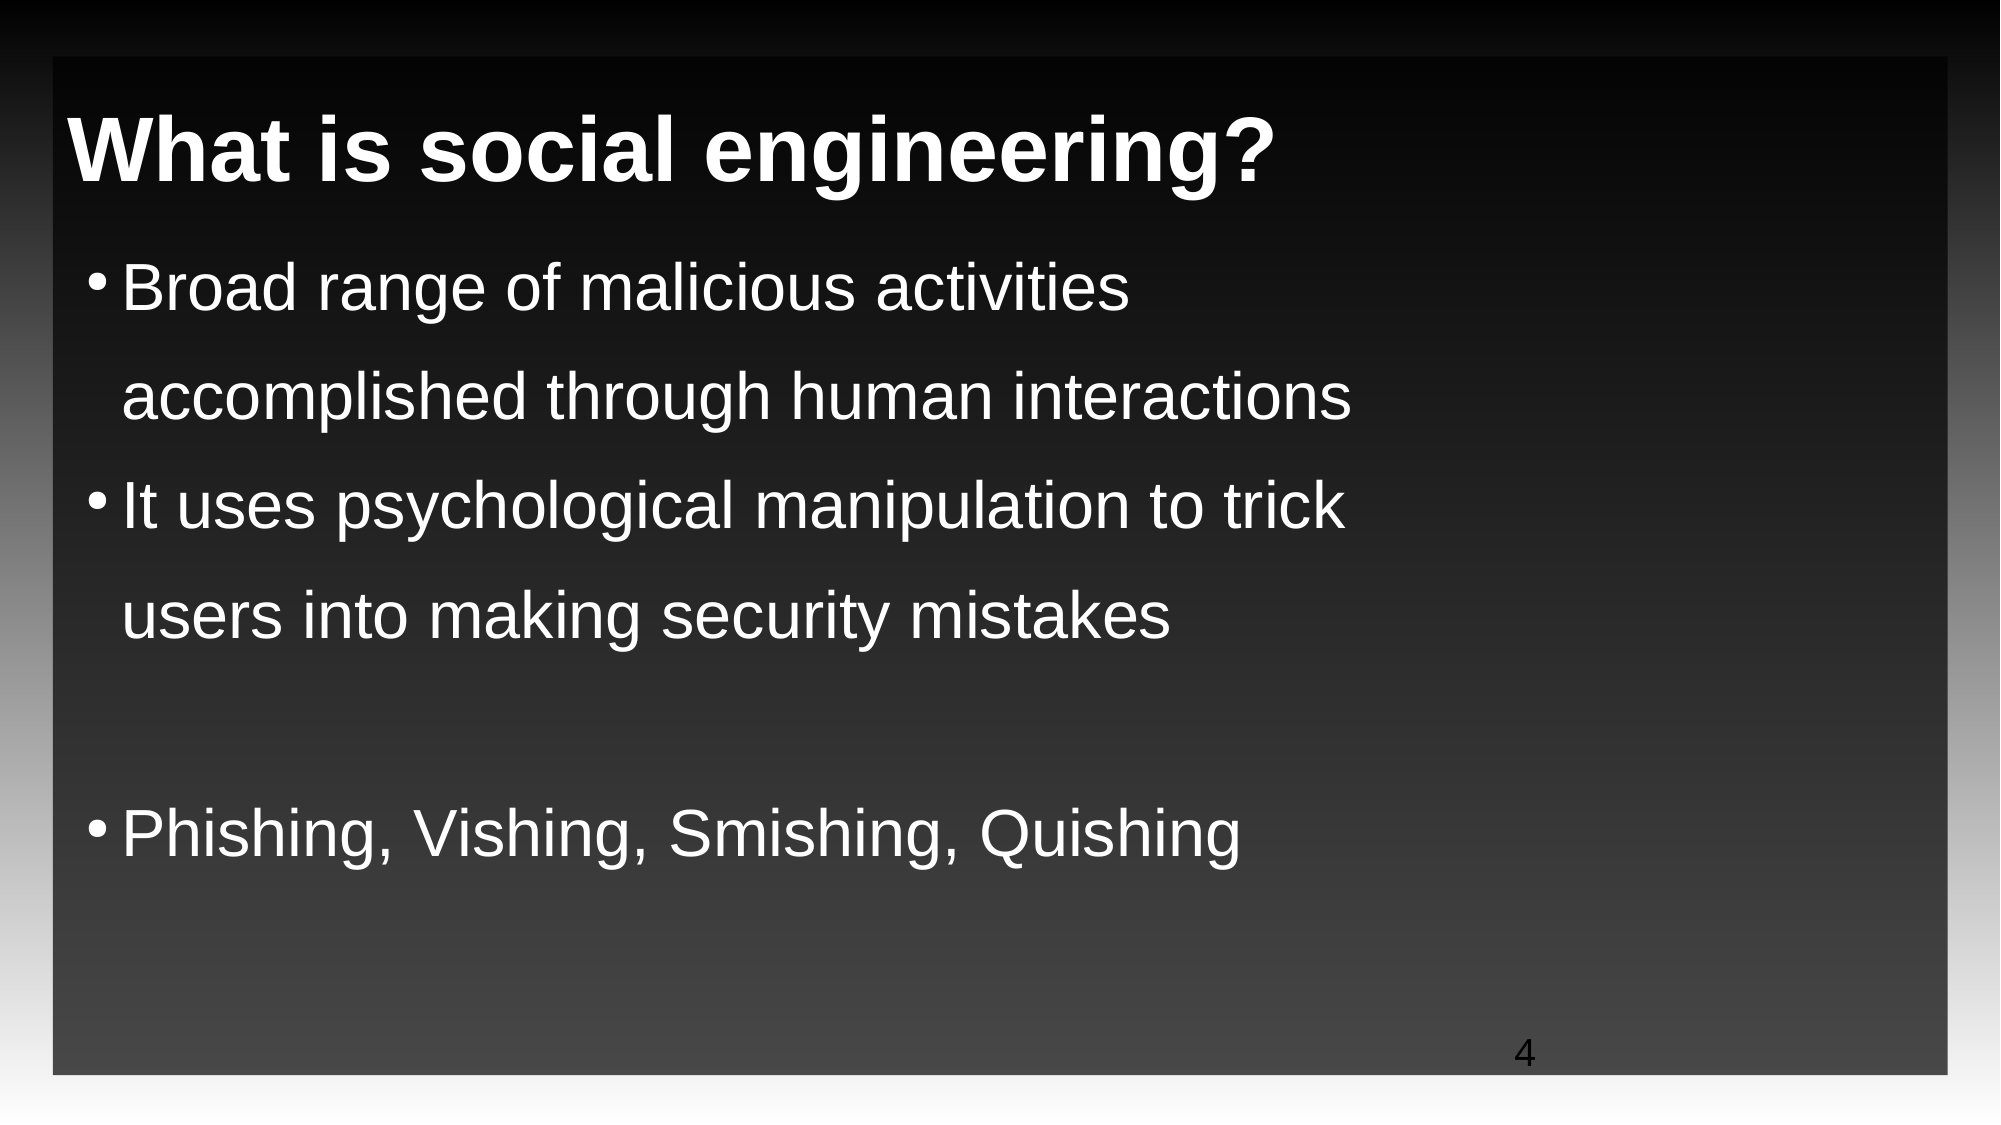

# What is social engineering?
Broad range of malicious activities
accomplished through human interactions
It uses psychological manipulation to trick
users into making security mistakes
Phishing, Vishing, Smishing, Quishing